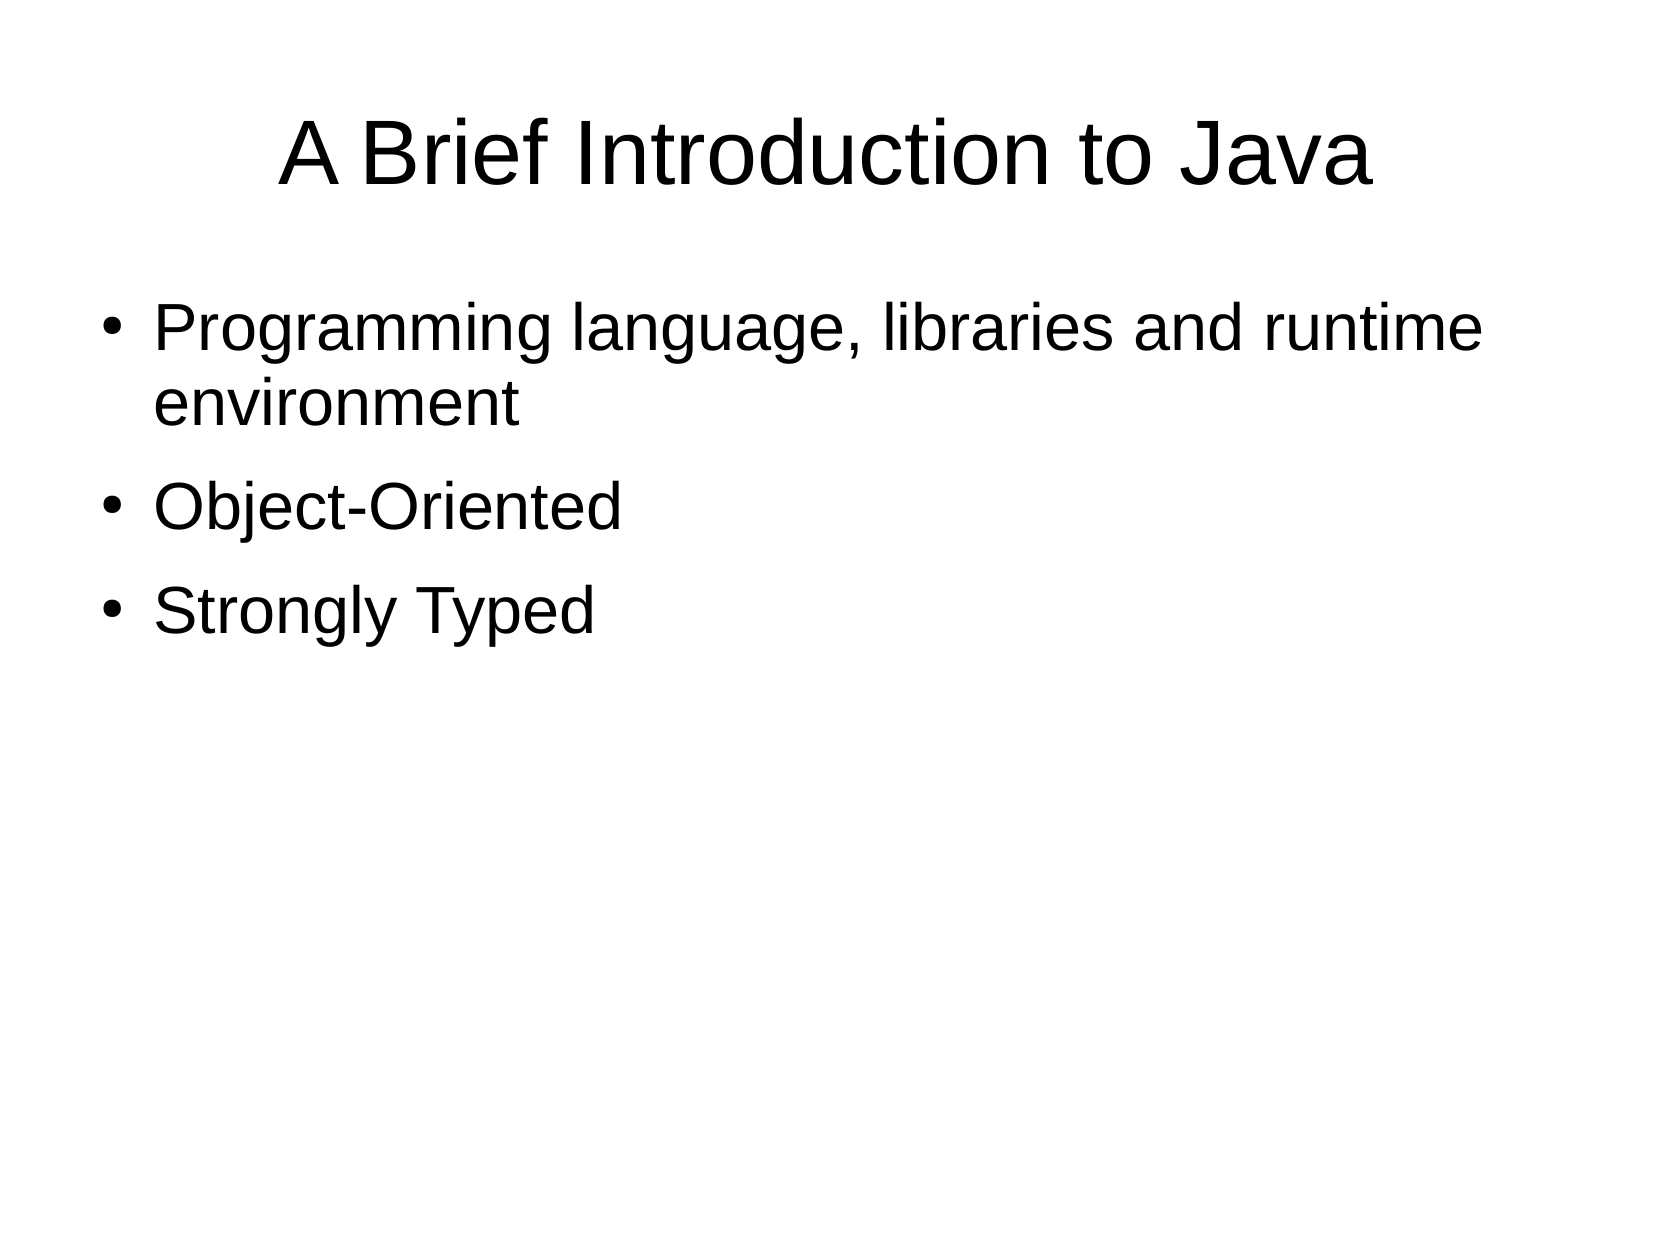

# A Brief Introduction to Java
Programming language, libraries and runtime environment
Object-Oriented
Strongly Typed